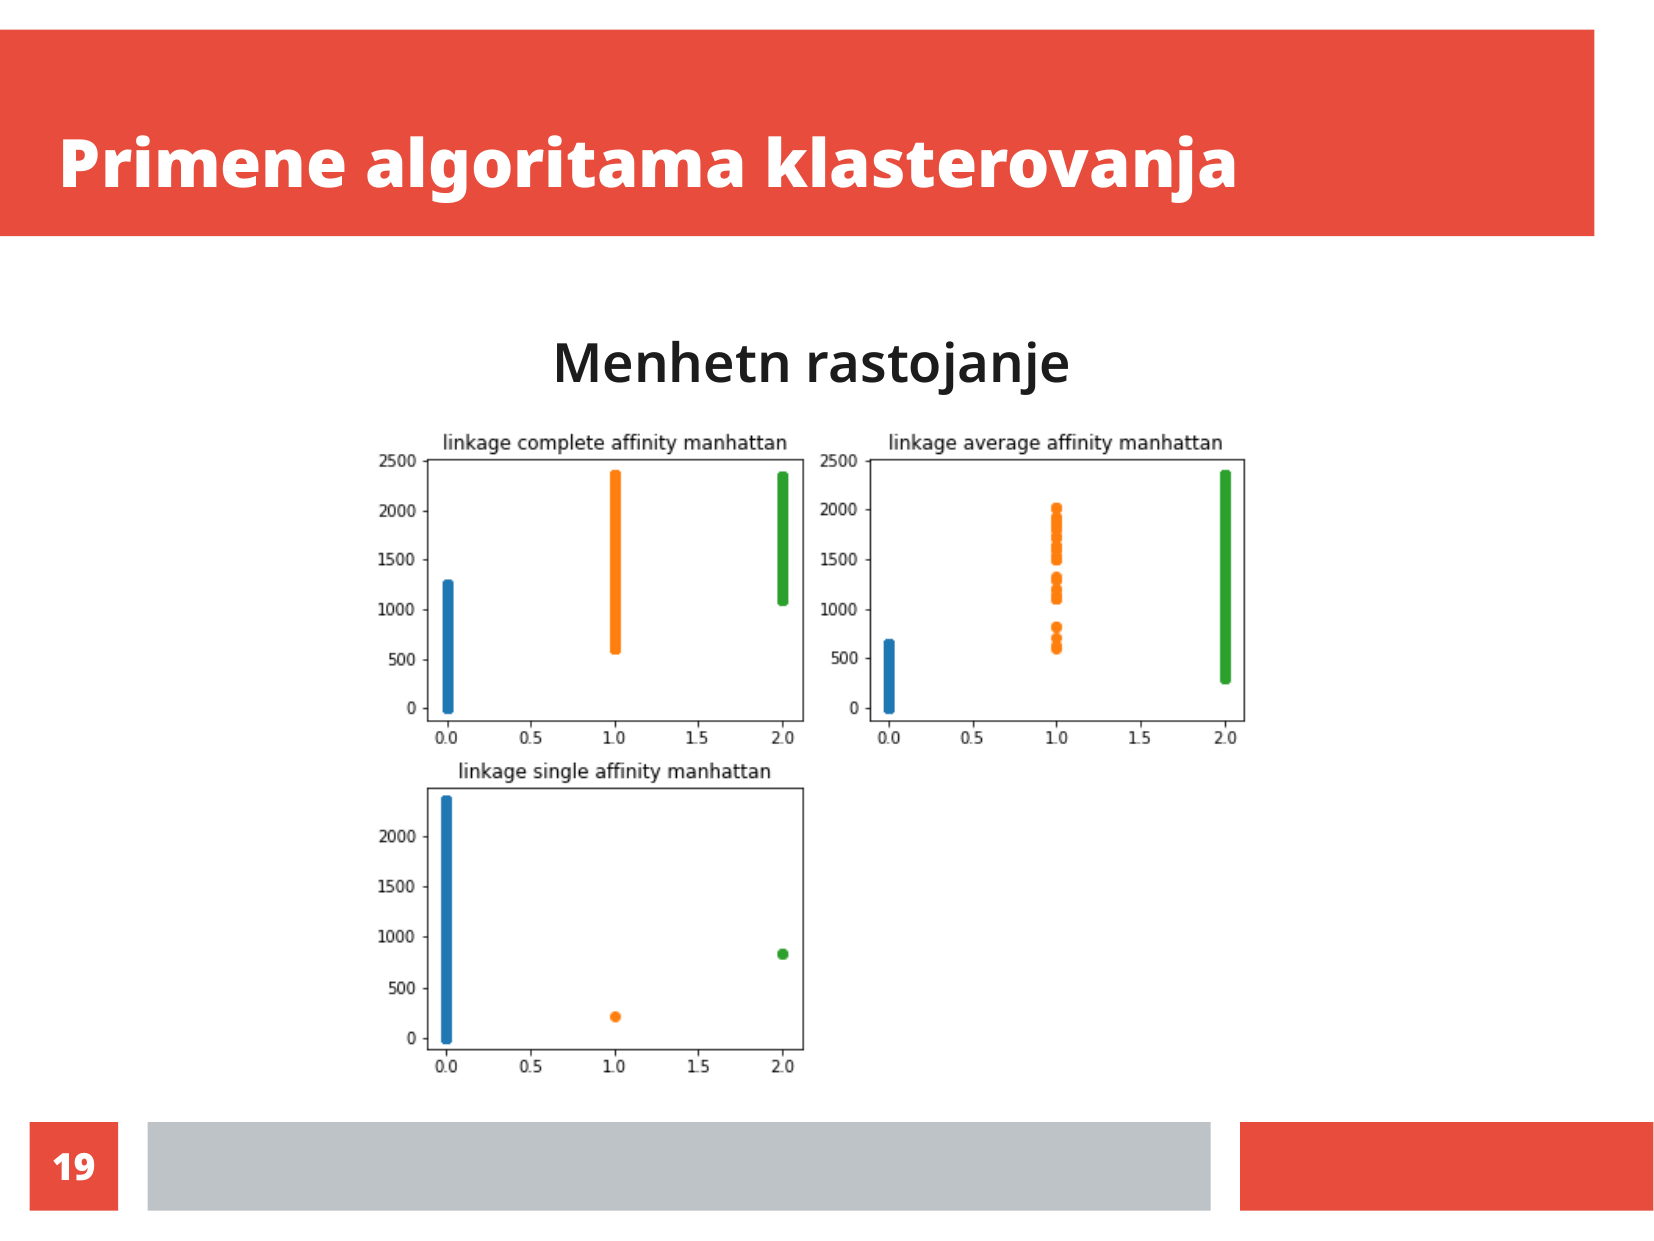

# Primene algoritama klasterovanja
Menhetn rastojanje
19